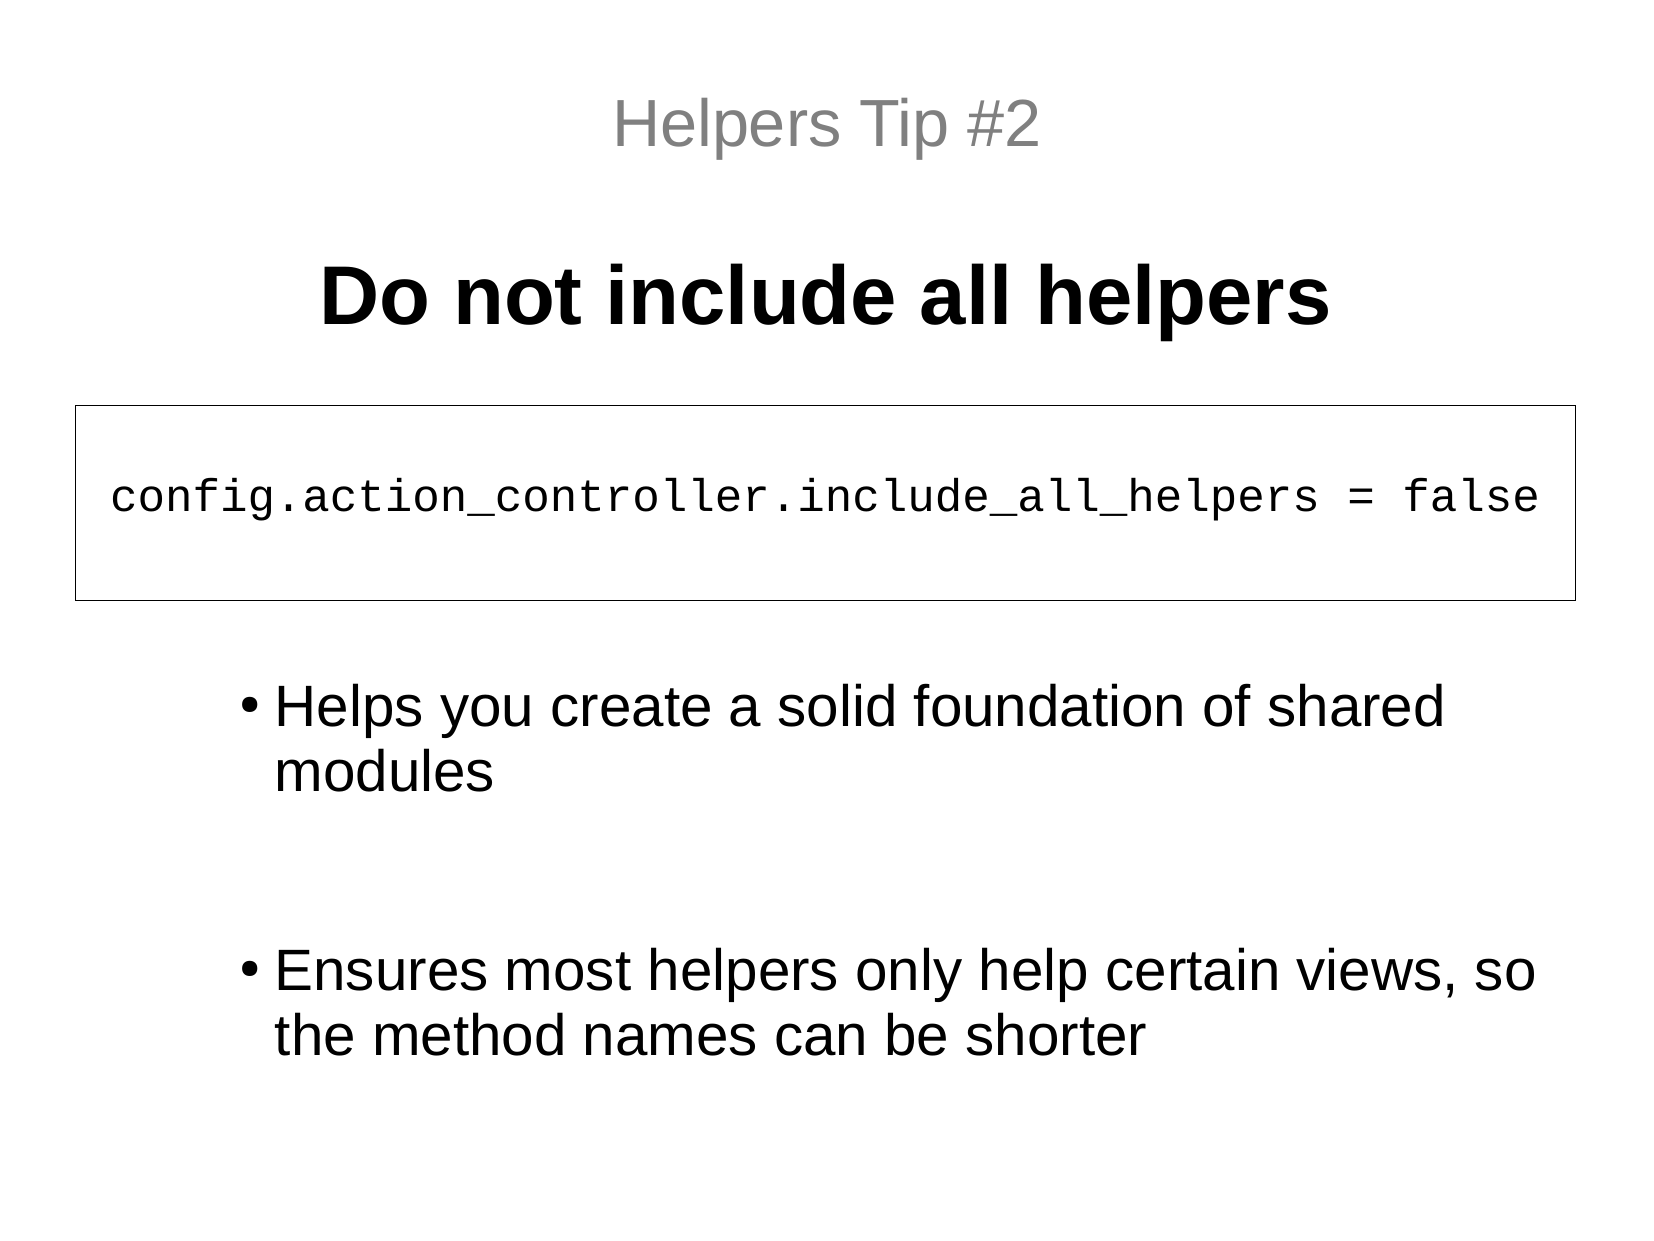

# Helpers Tip #2
Do not include all helpers
Helps you create a solid foundation of shared modules
Ensures most helpers only help certain views, so the method names can be shorter
config.action_controller.include_all_helpers = false